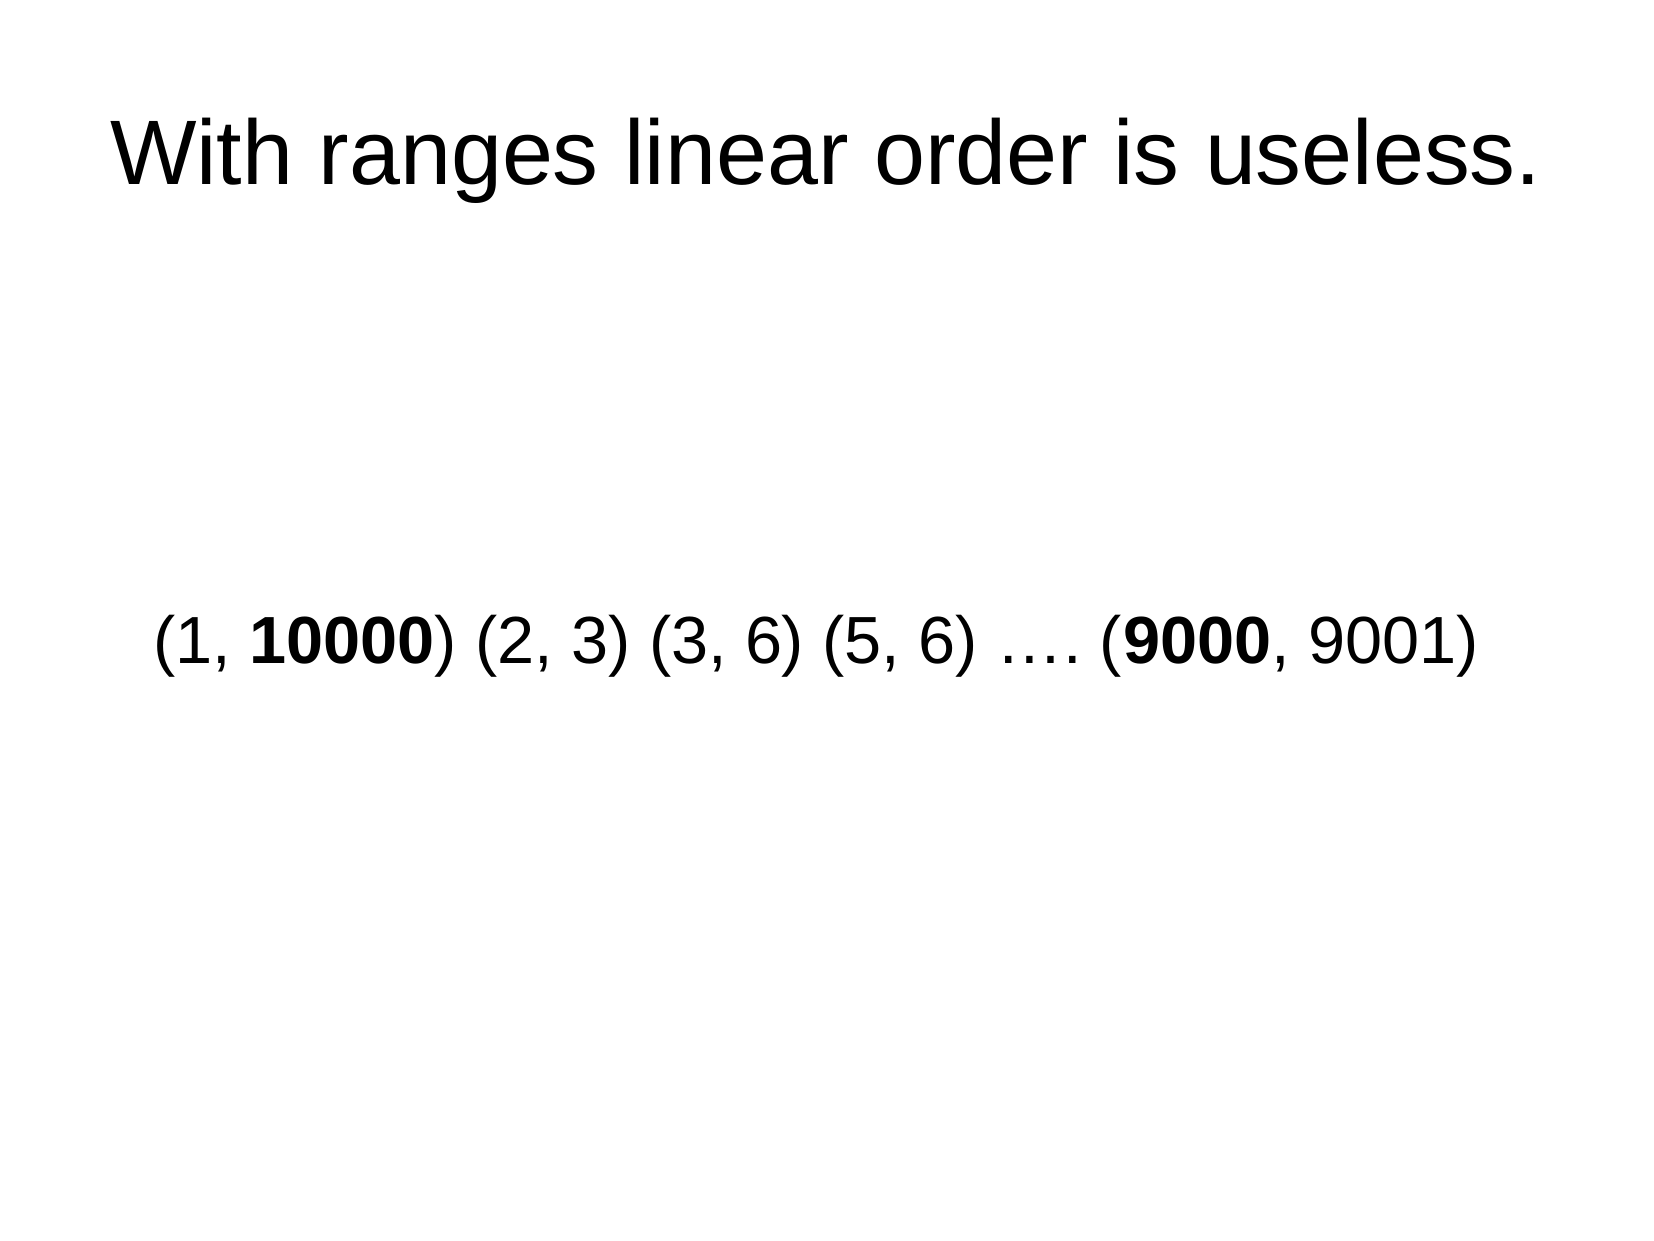

# With ranges linear order is useless.
(1, 10000) (2, 3) (3, 6) (5, 6) …. (9000, 9001)